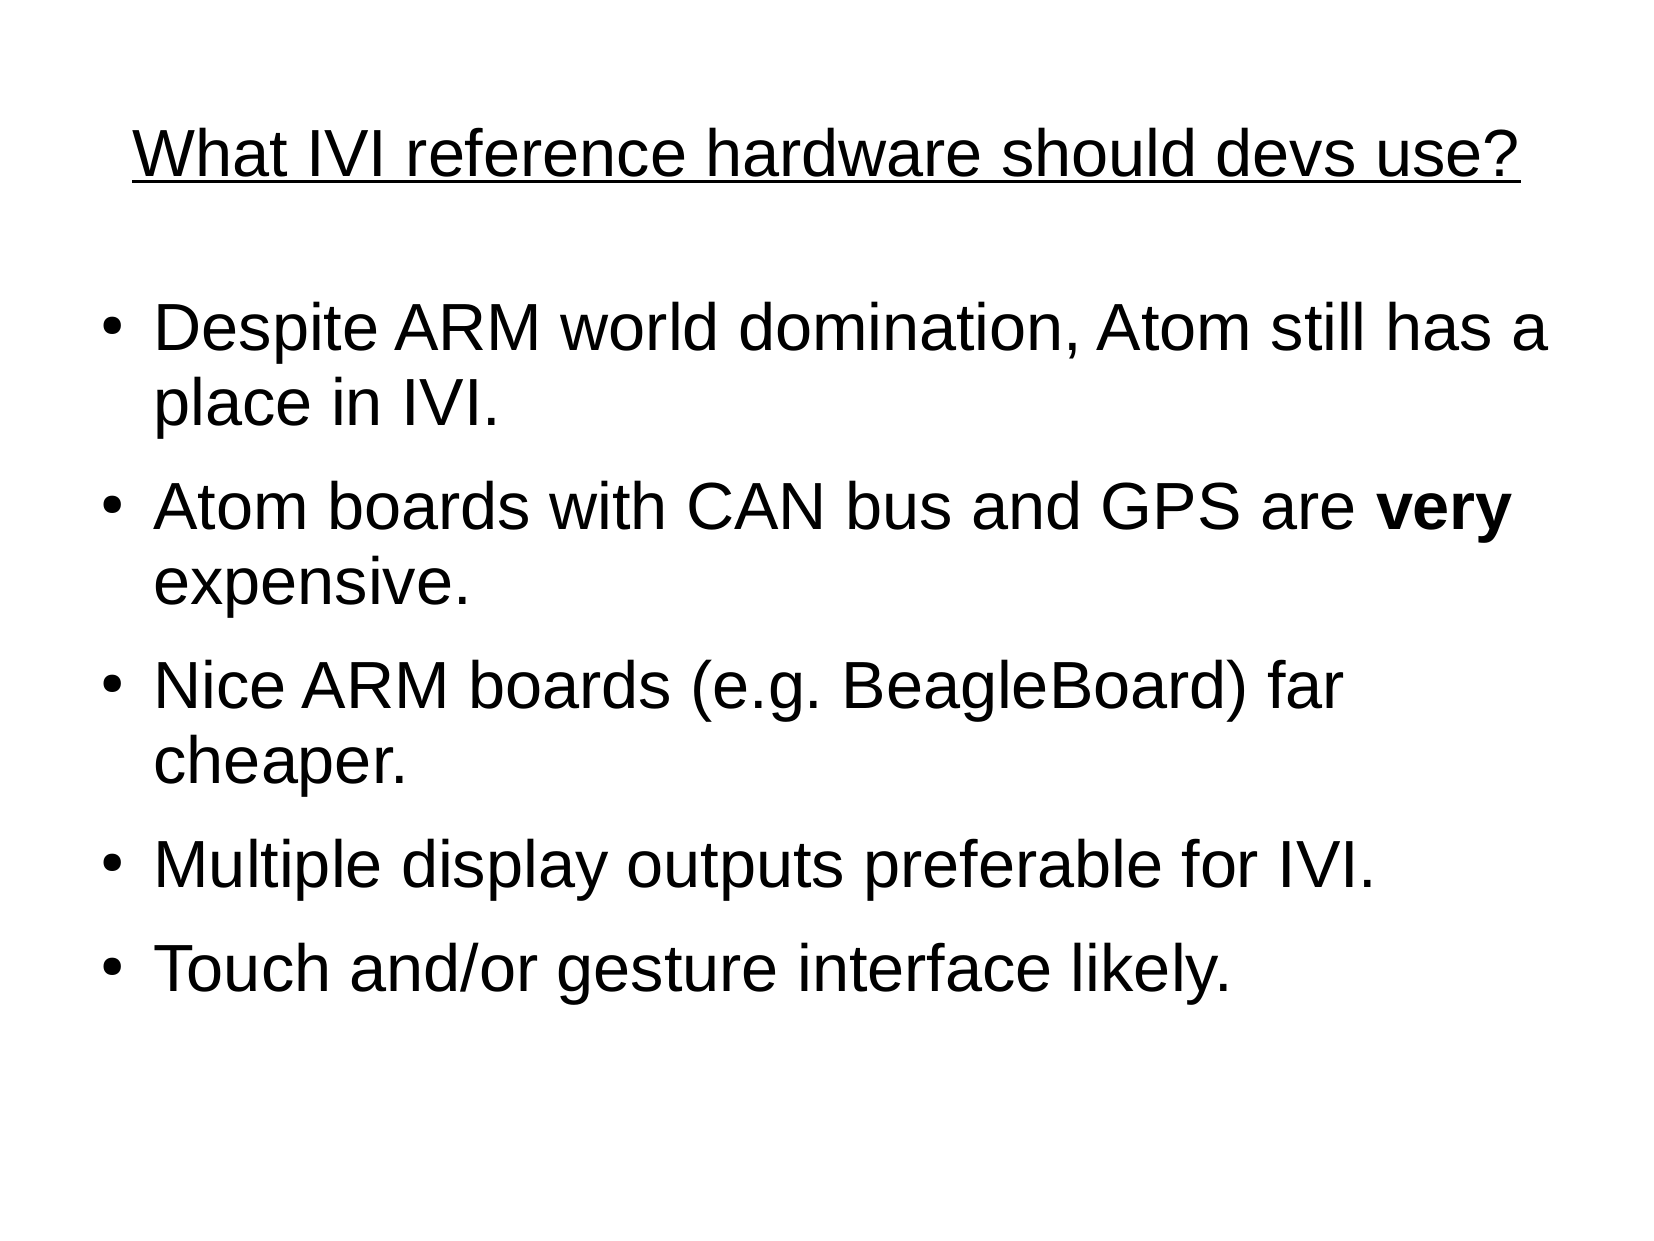

# What IVI reference hardware should devs use?
Despite ARM world domination, Atom still has a place in IVI.
Atom boards with CAN bus and GPS are very expensive.
Nice ARM boards (e.g. BeagleBoard) far cheaper.
Multiple display outputs preferable for IVI.
Touch and/or gesture interface likely.